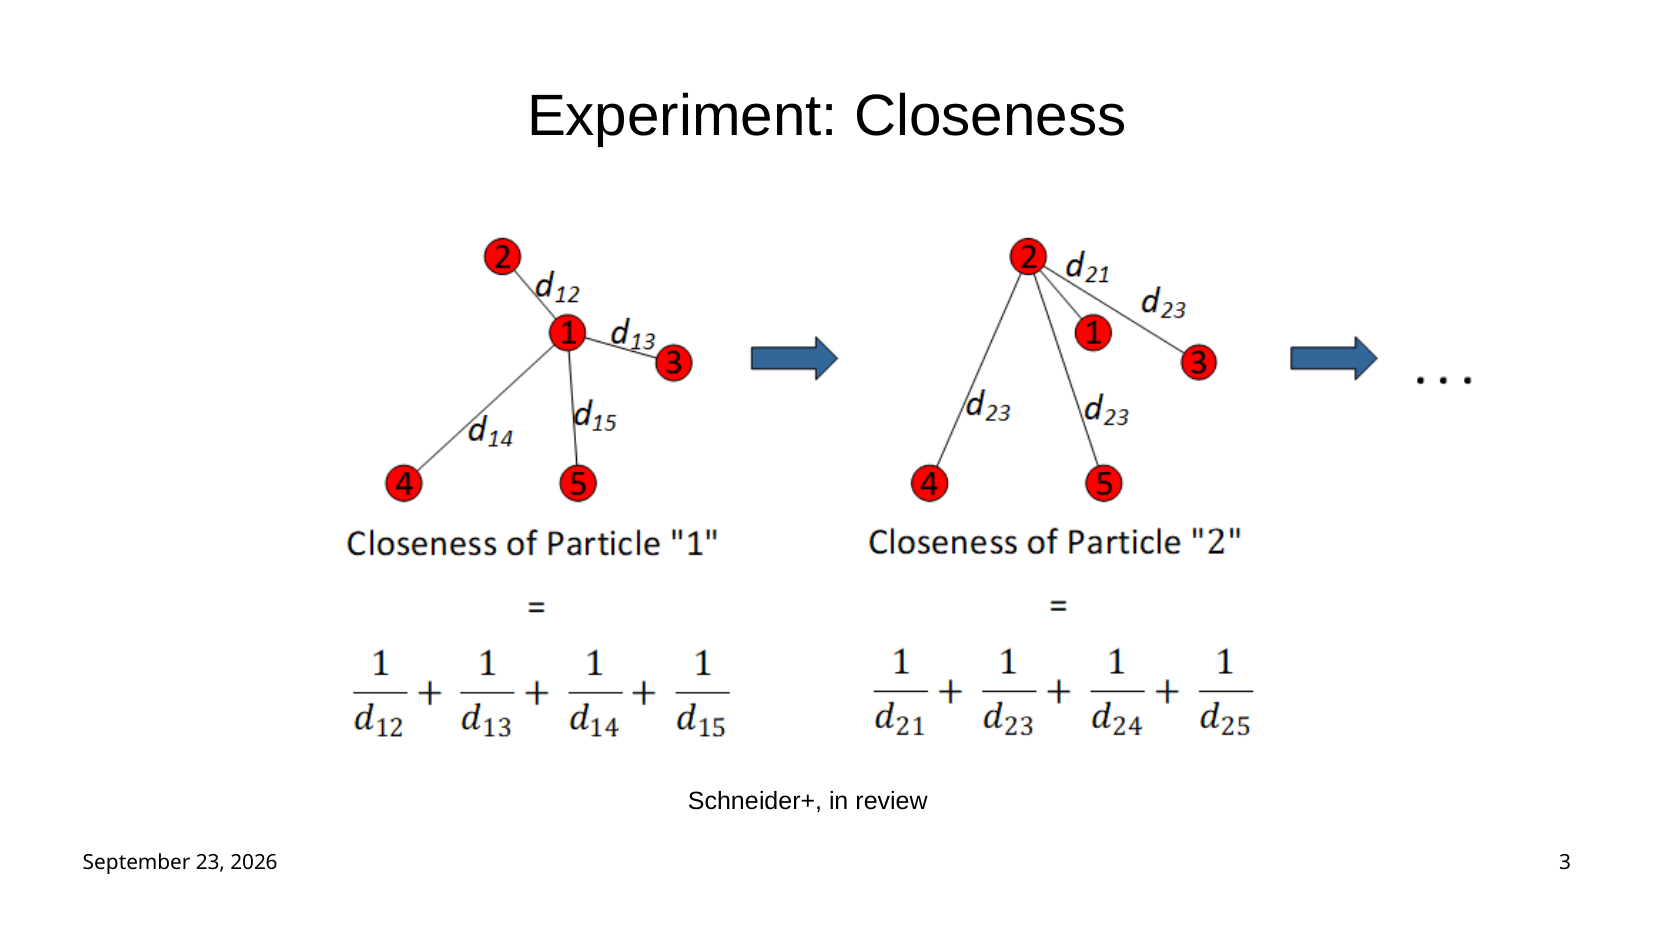

# Experiment: Closeness
Schneider+, in review
22 May 2018
3